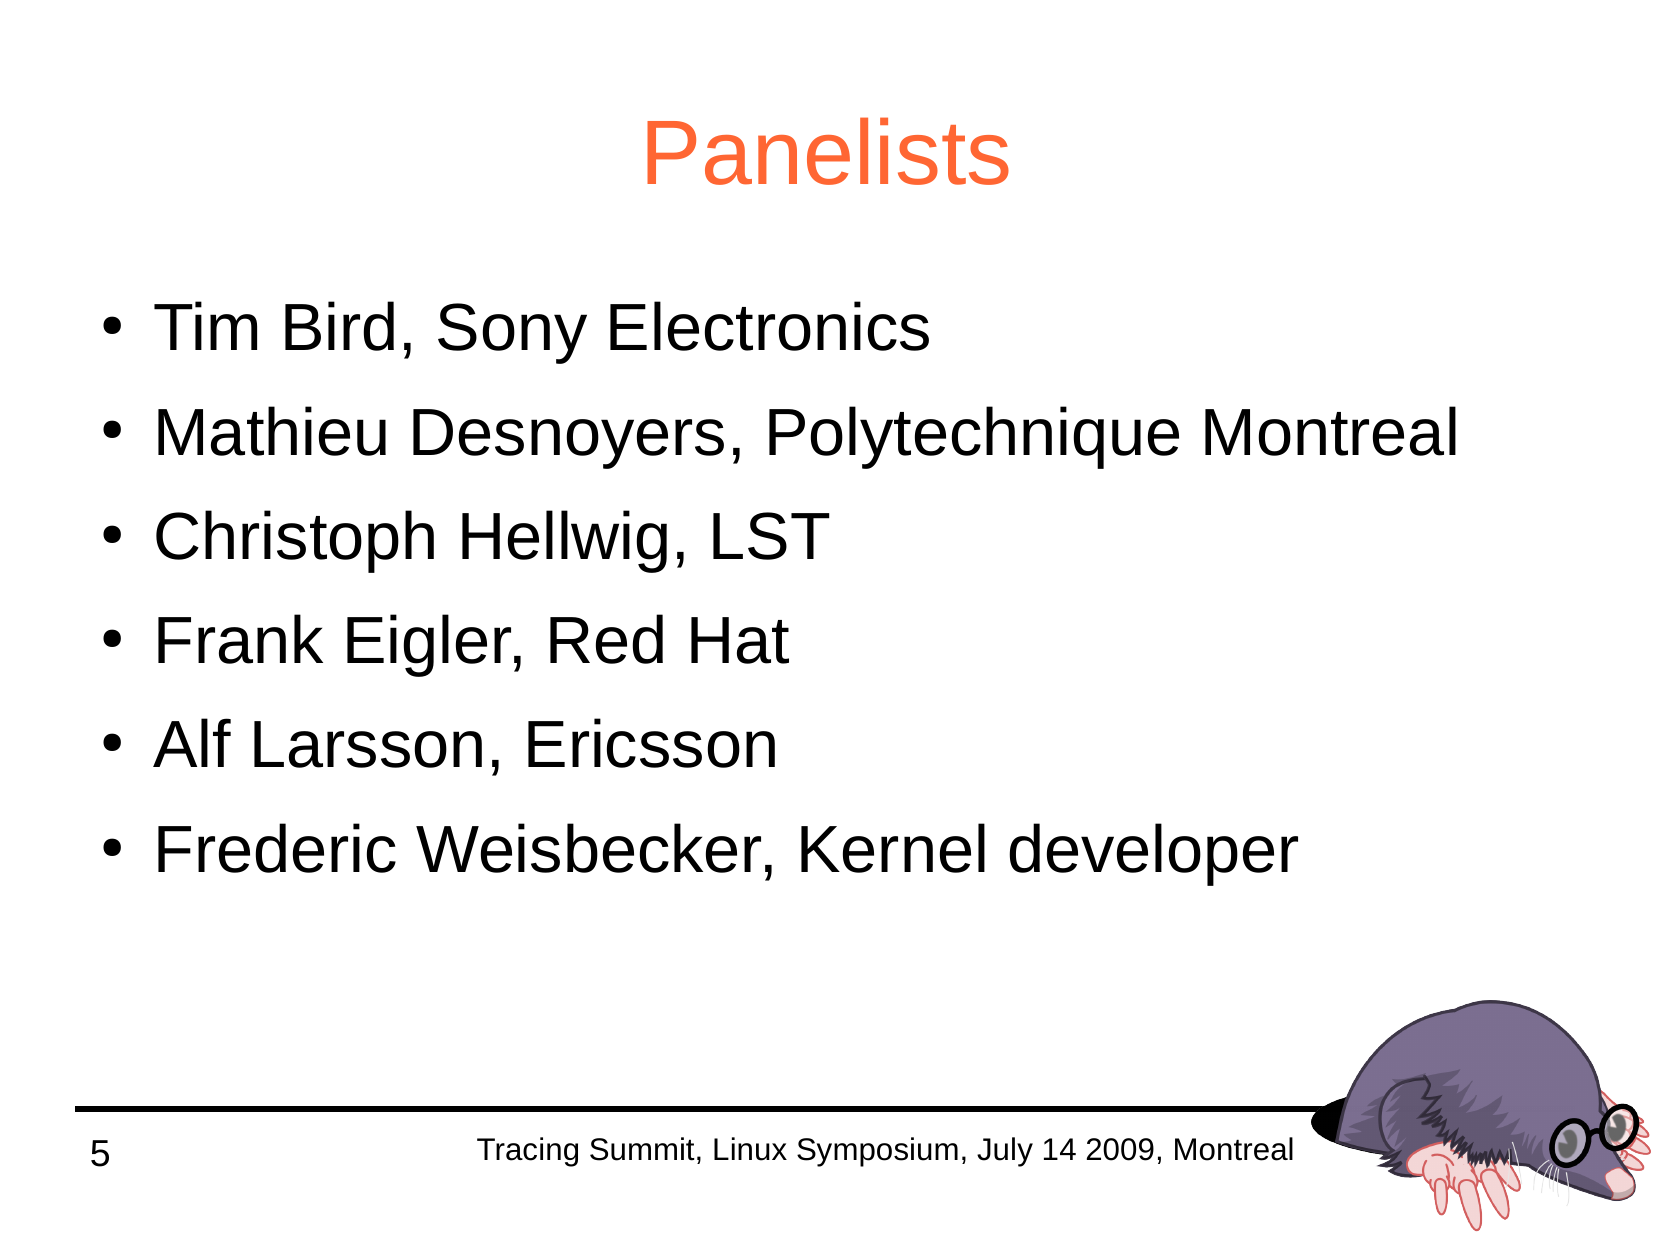

# Panelists
Tim Bird, Sony Electronics
Mathieu Desnoyers, Polytechnique Montreal
Christoph Hellwig, LST
Frank Eigler, Red Hat
Alf Larsson, Ericsson
Frederic Weisbecker, Kernel developer